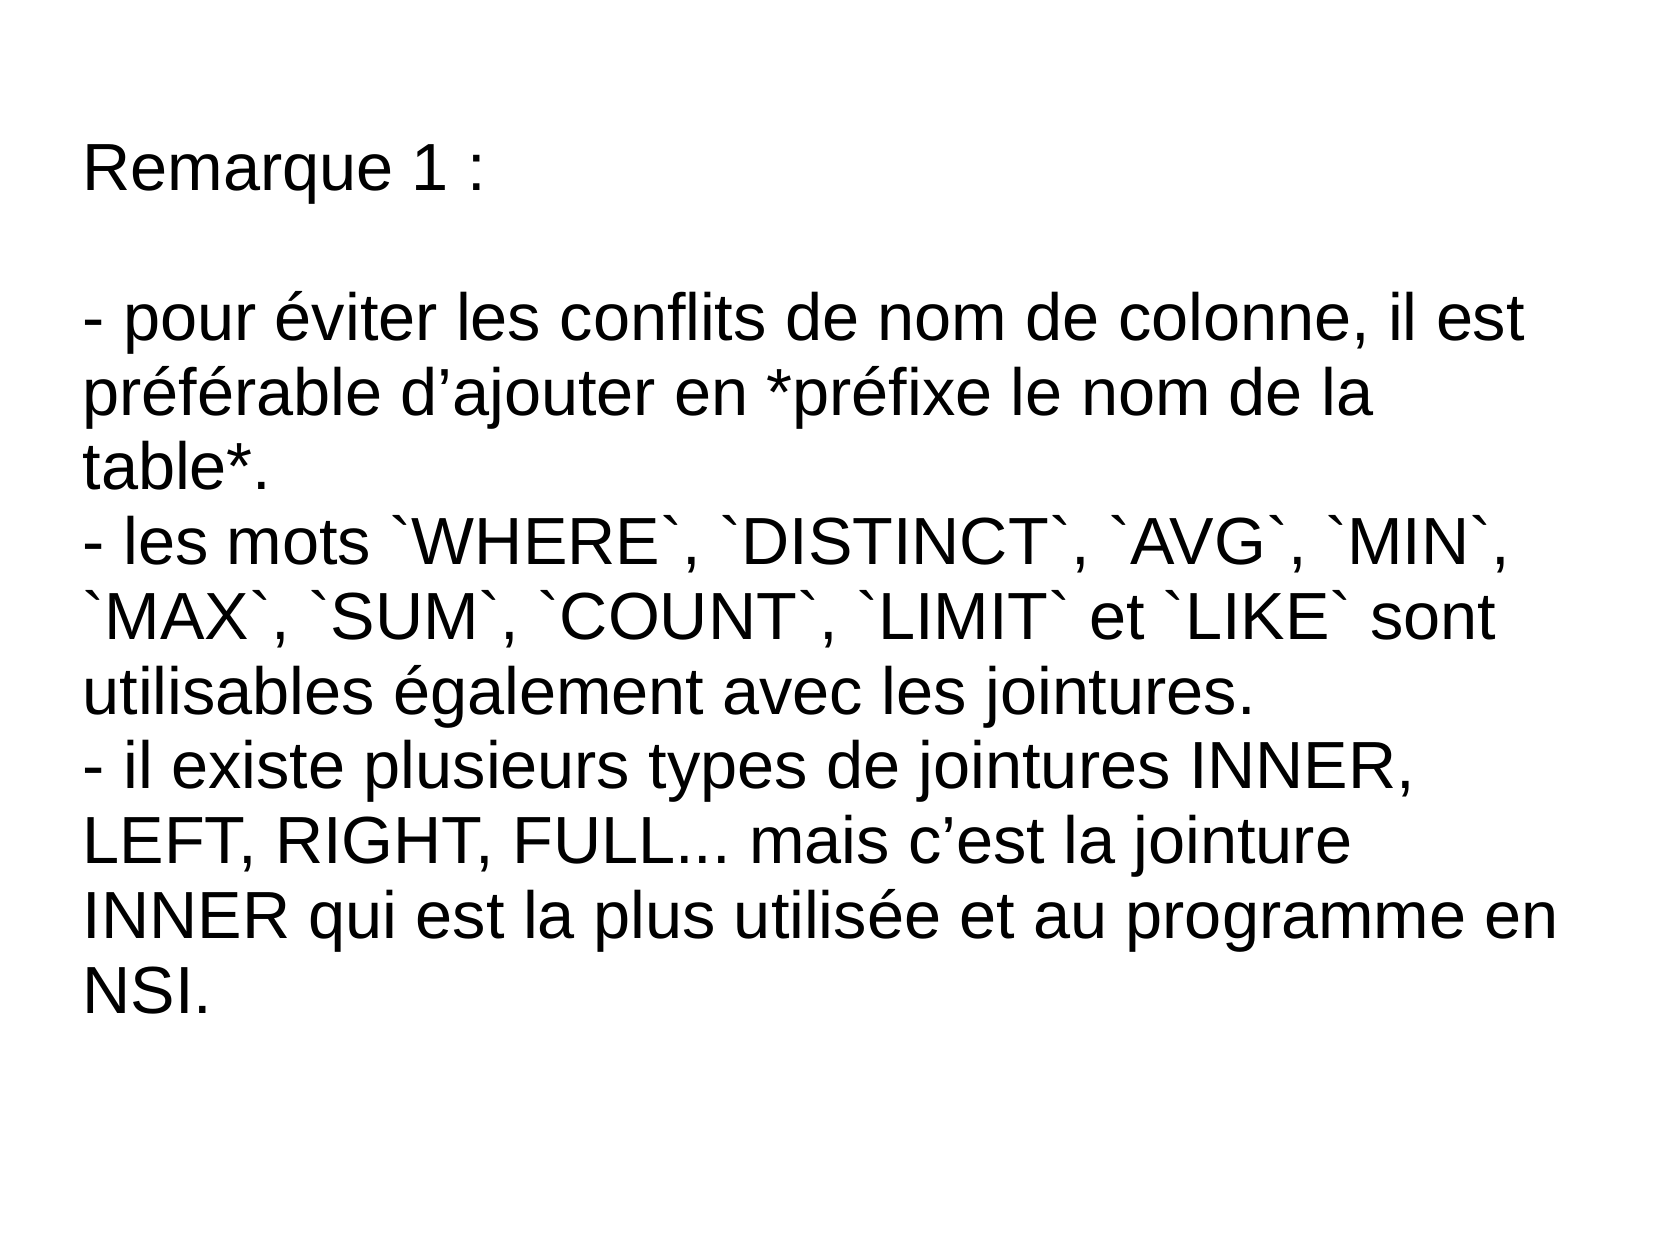

# Remarque 1 :
- pour éviter les conflits de nom de colonne, il est préférable d’ajouter en *préfixe le nom de la table*.
- les mots `WHERE`, `DISTINCT`, `AVG`, `MIN`, `MAX`, `SUM`, `COUNT`, `LIMIT` et `LIKE` sont utilisables également avec les jointures.
- il existe plusieurs types de jointures INNER, LEFT, RIGHT, FULL... mais c’est la jointure INNER qui est la plus utilisée et au programme en NSI.